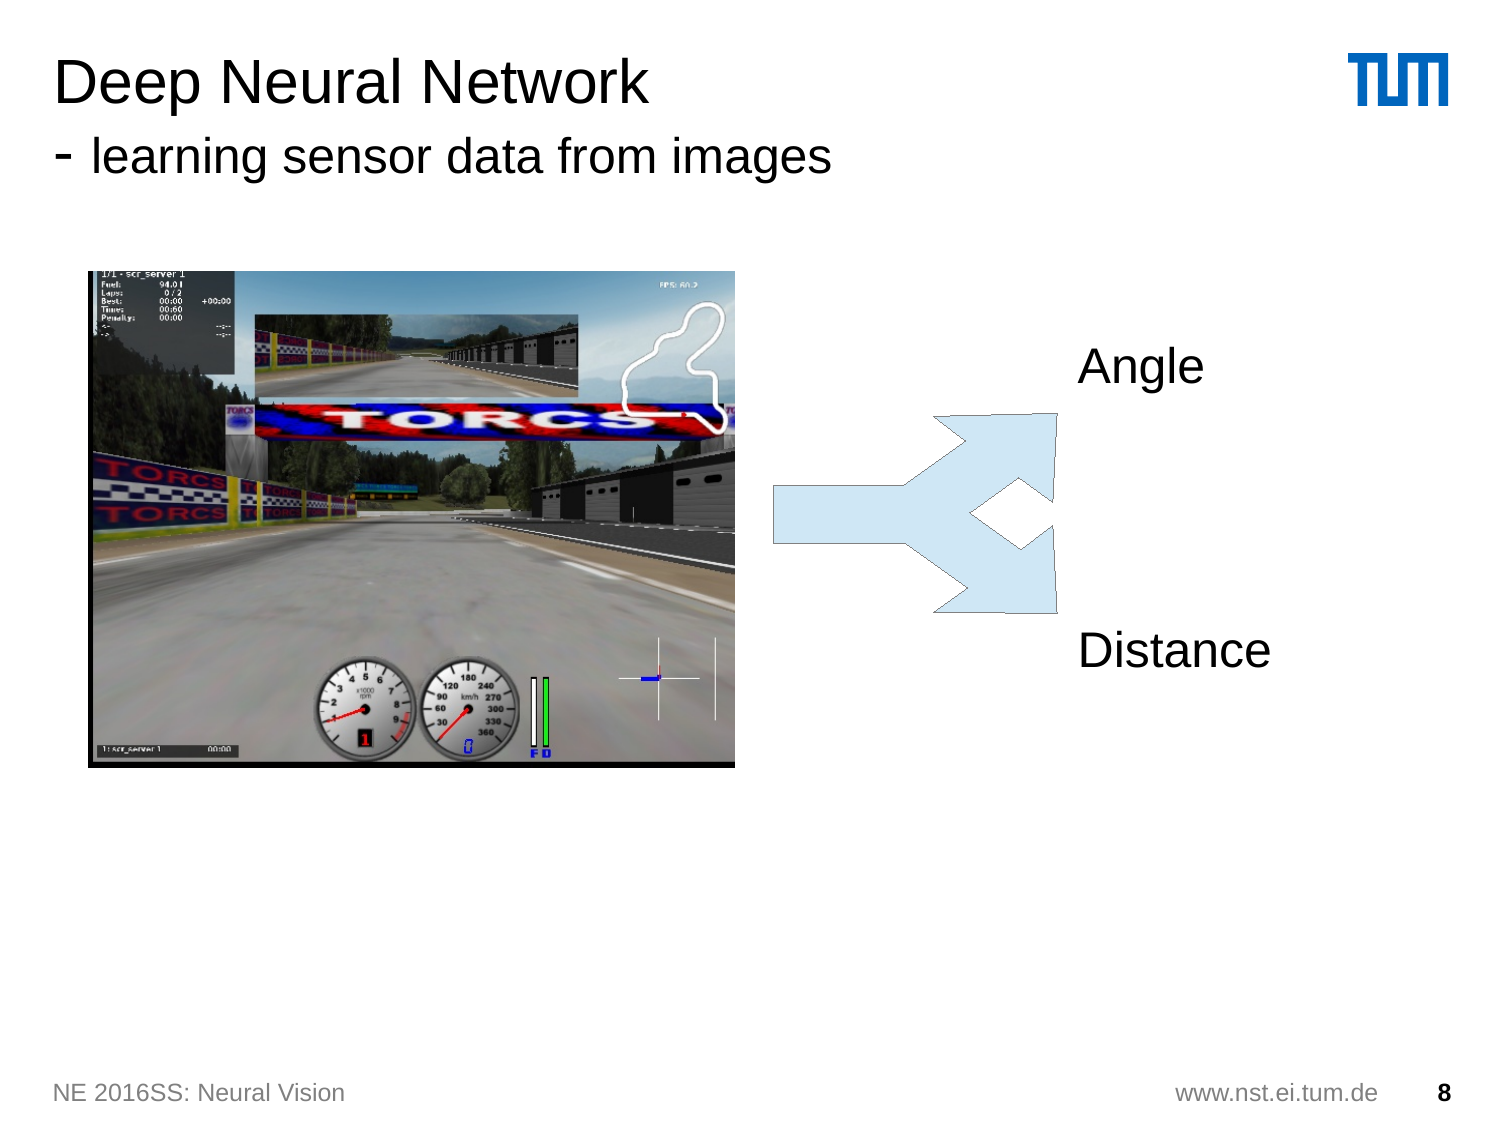

# Deep Neural Network - learning sensor data from images
Angle
Distance
NE 2016SS: Neural Vision
8